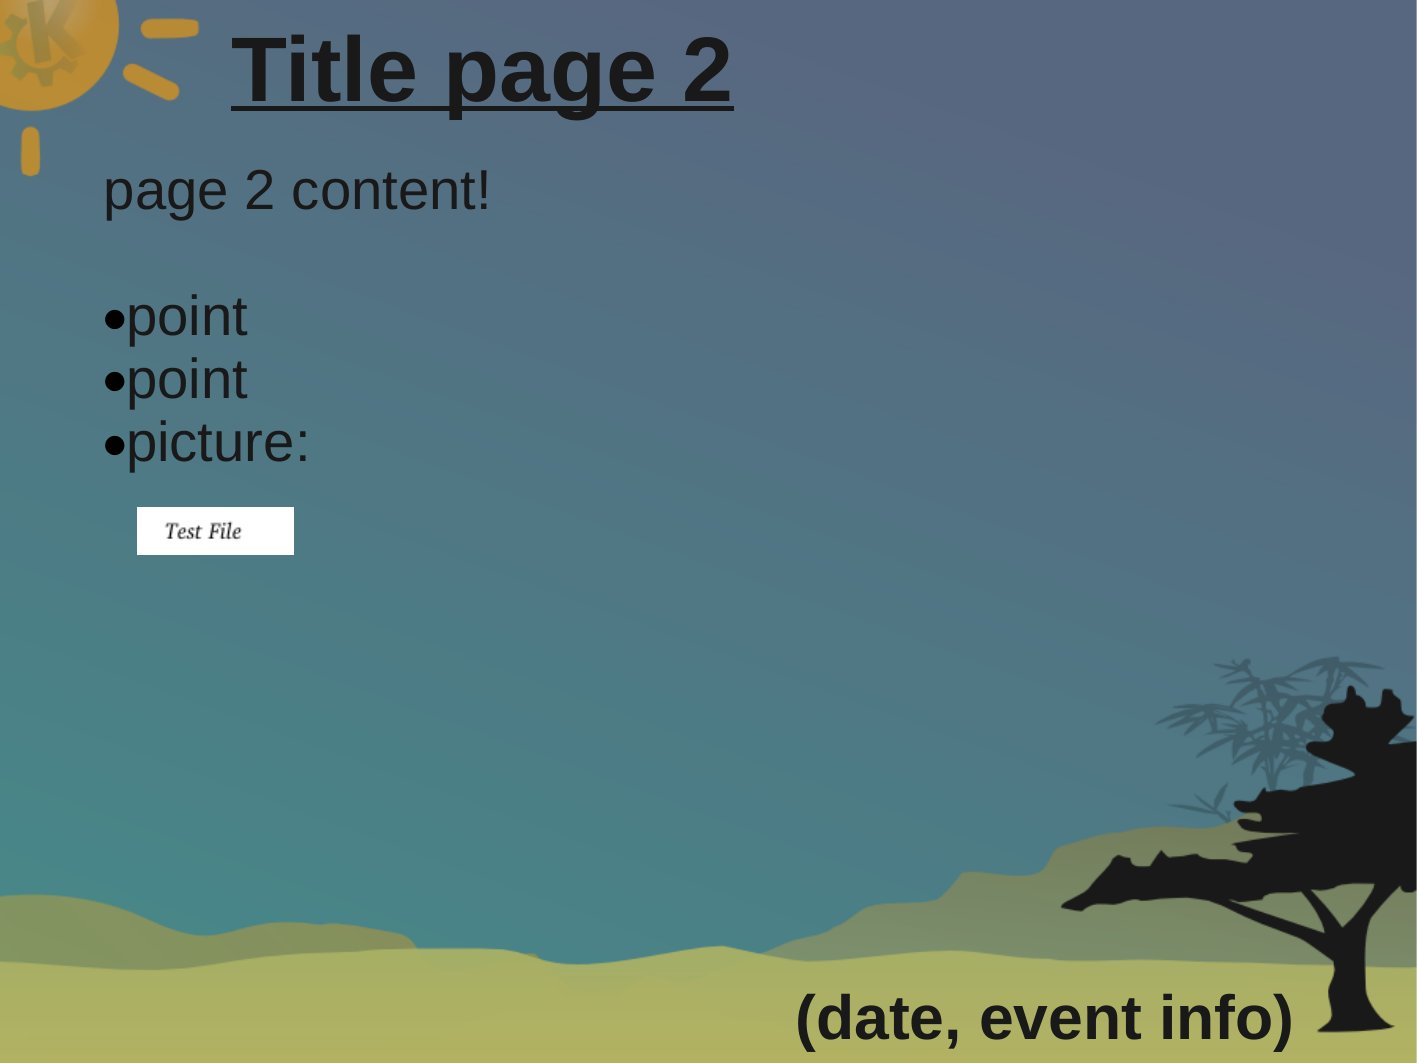

Title page 2
page 2 content!
point
point
picture: